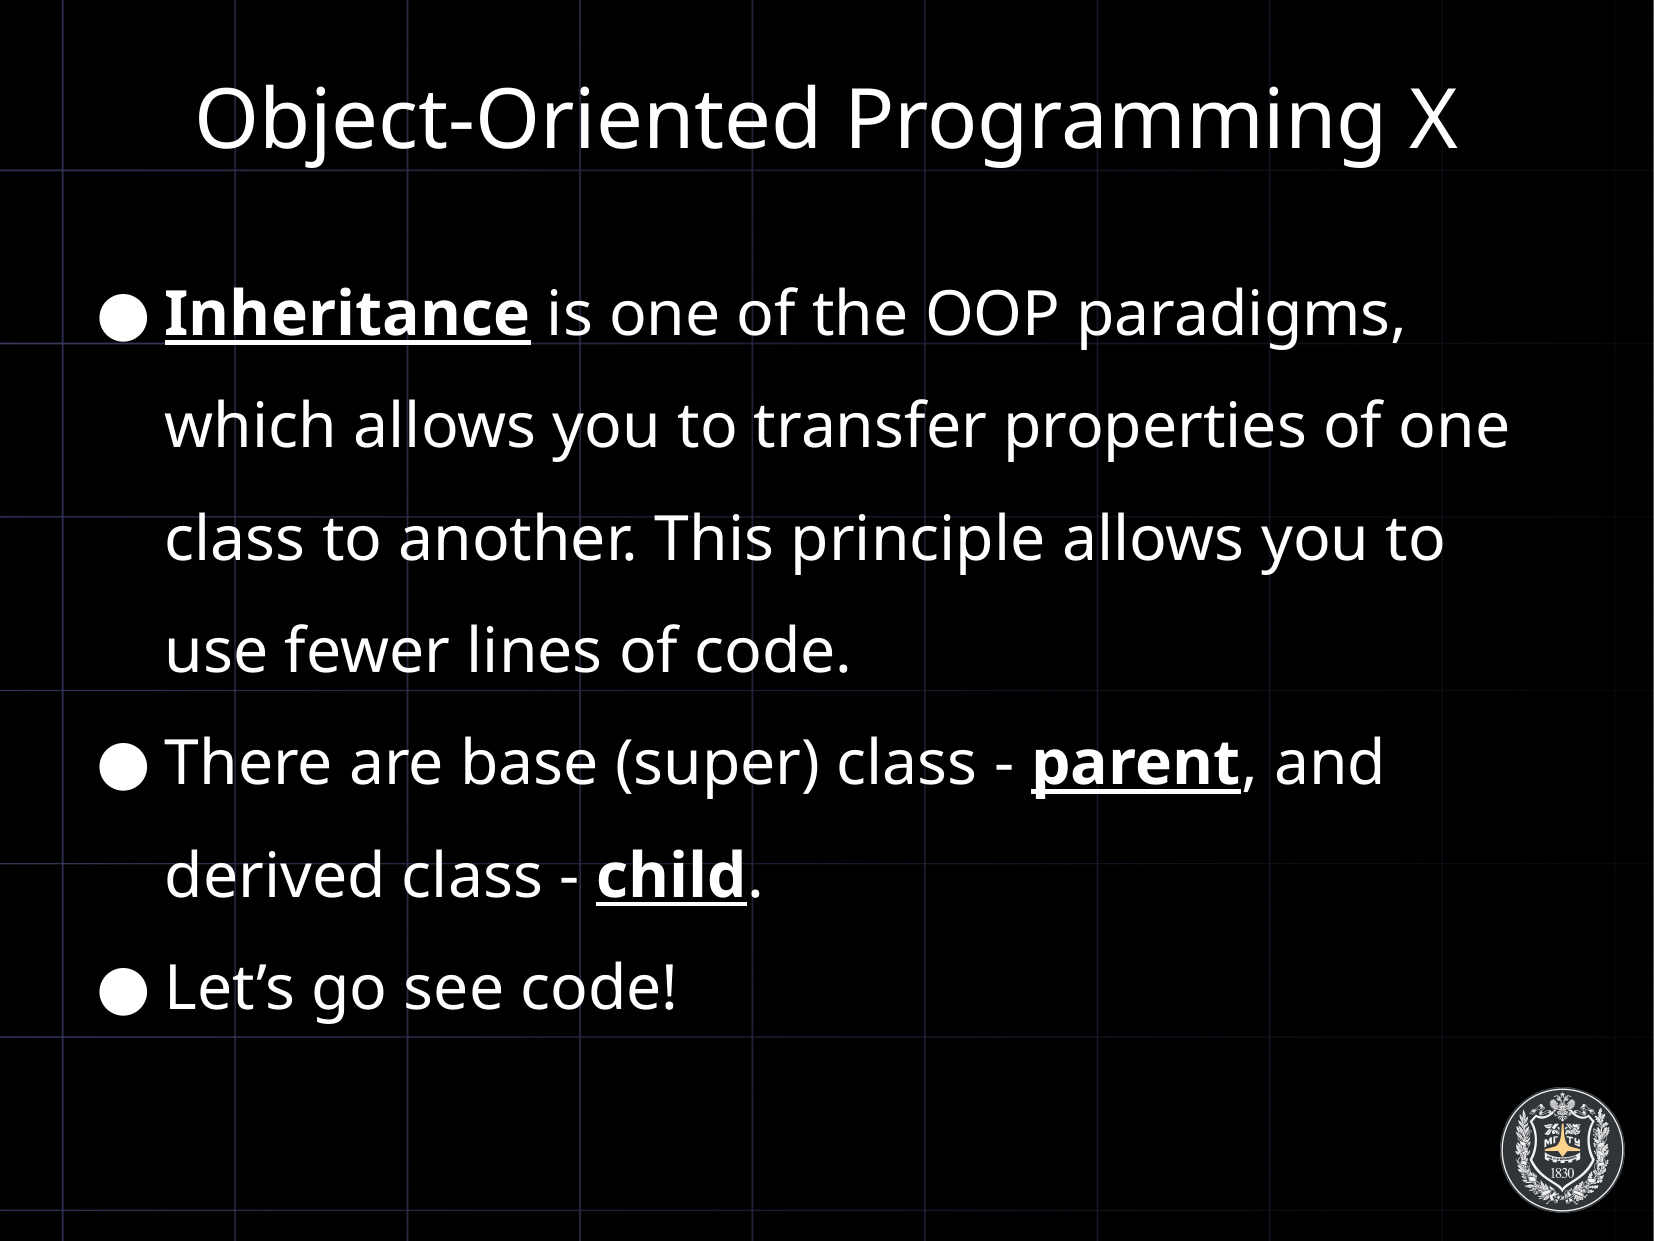

Object-Oriented Programming X
Inheritance is one of the OOP paradigms, which allows you to transfer properties of one class to another. This principle allows you to use fewer lines of code.
There are base (super) class - parent, and derived class - child.
Let’s go see code!